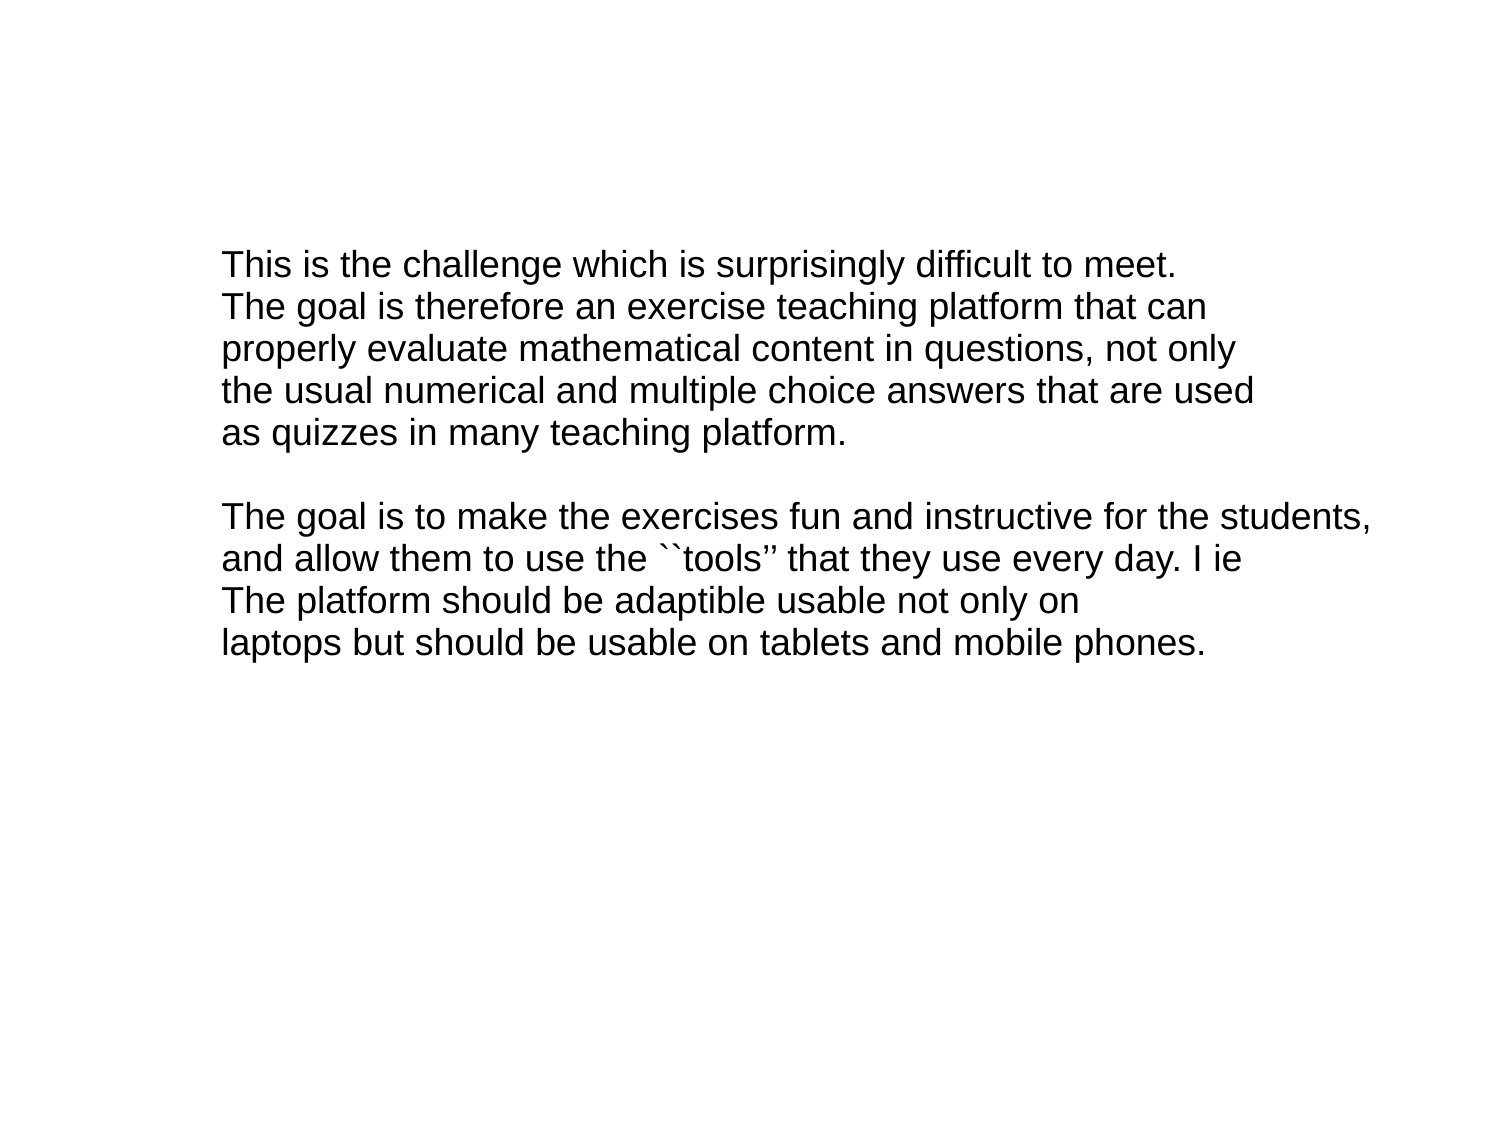

This is the challenge which is surprisingly difficult to meet.
The goal is therefore an exercise teaching platform that can
properly evaluate mathematical content in questions, not only
the usual numerical and multiple choice answers that are used
as quizzes in many teaching platform.
The goal is to make the exercises fun and instructive for the students,
and allow them to use the ``tools’’ that they use every day. I ie
The platform should be adaptible usable not only on
laptops but should be usable on tablets and mobile phones.